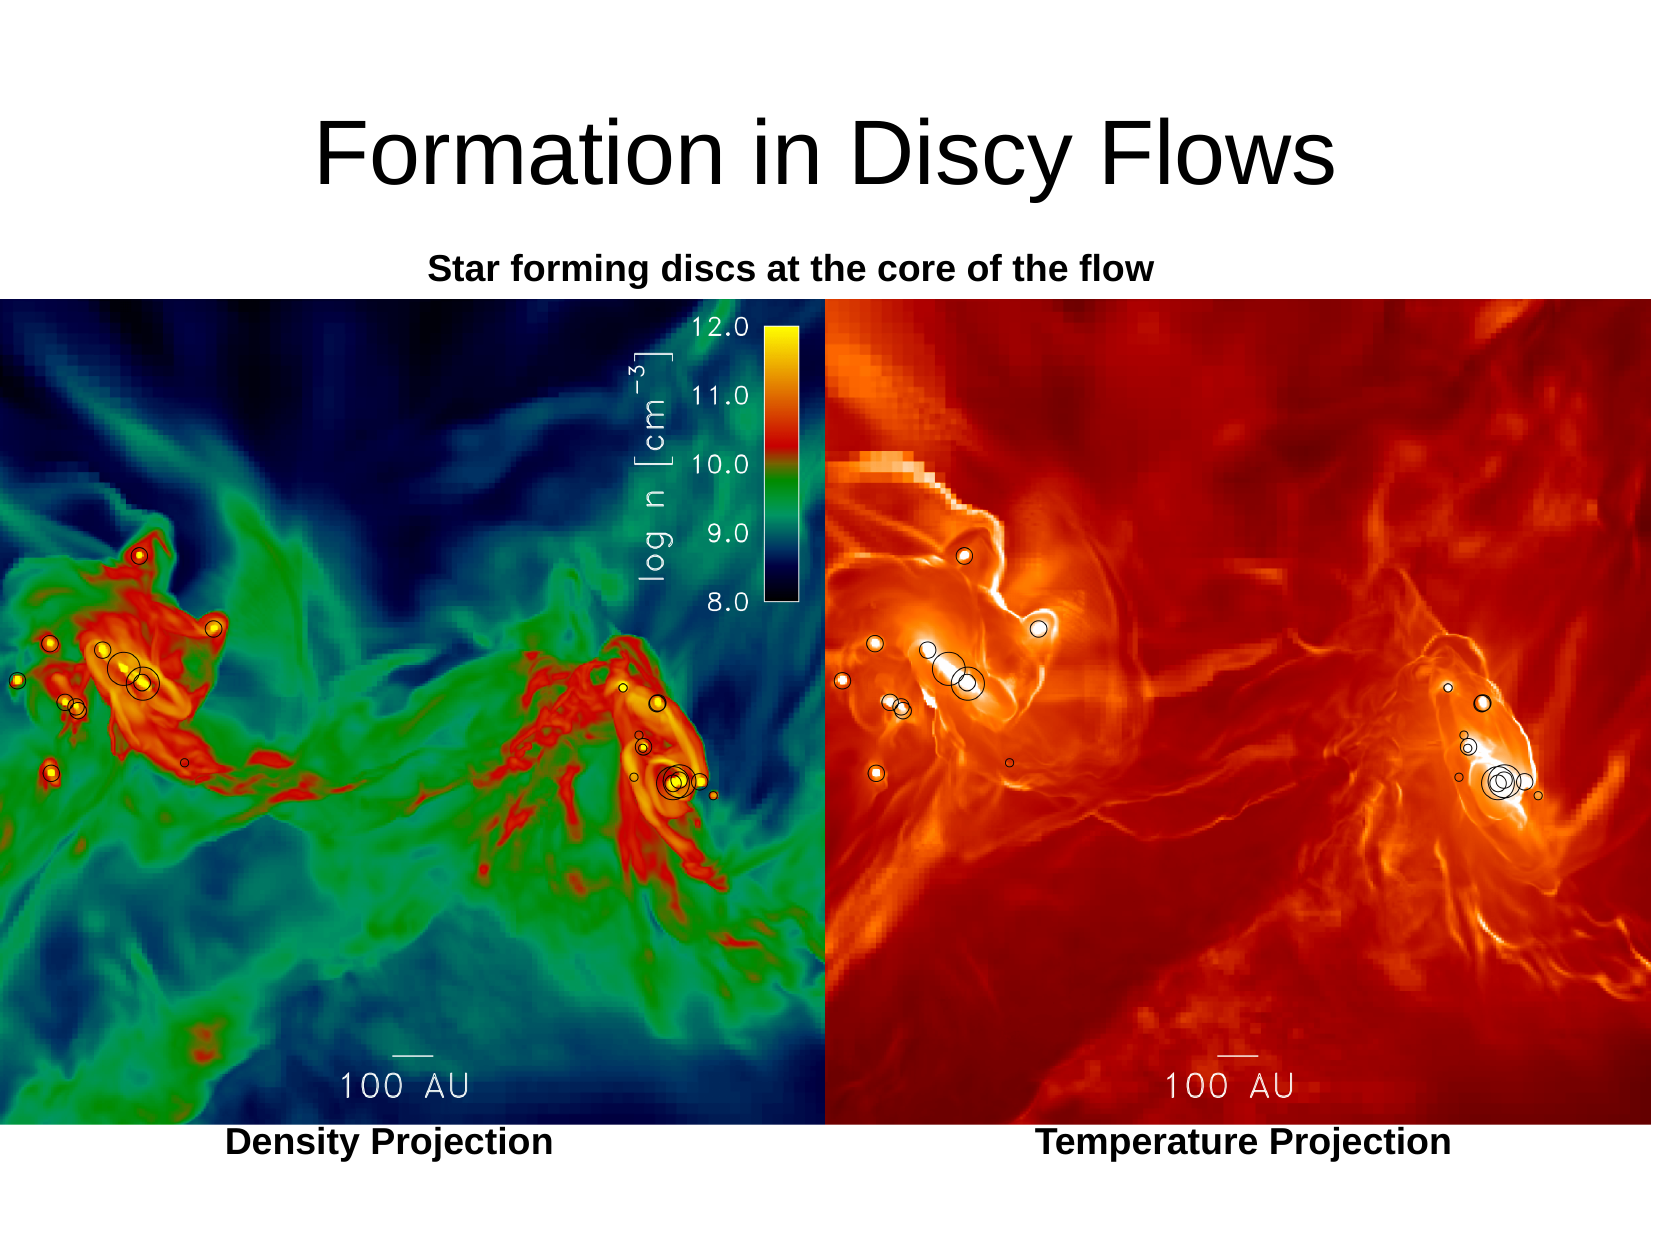

# Formation in Discy Flows
Star forming discs at the core of the flow
Density Projection
Temperature Projection